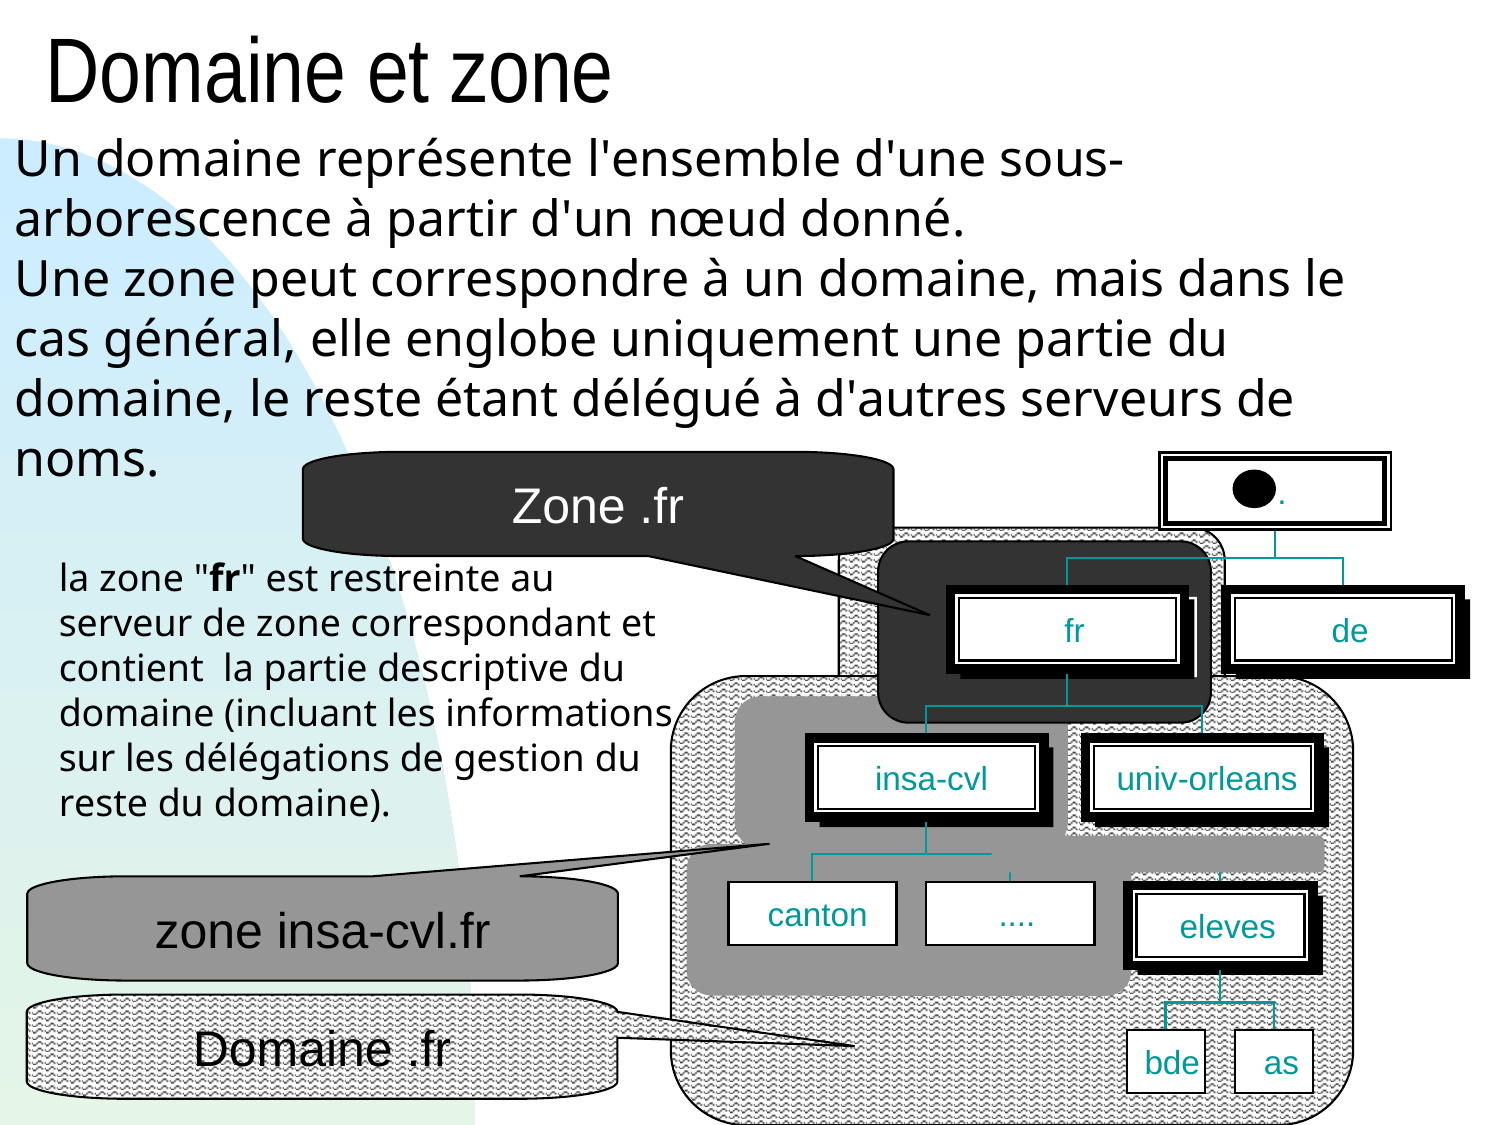

# Domaine et zone
Un domaine représente l'ensemble d'une sous-arborescence à partir d'un nœud donné.
Une zone peut correspondre à un domaine, mais dans le cas général, elle englobe uniquement une partie du domaine, le reste étant délégué à d'autres serveurs de noms.
Zone .fr
.
fr
de
insa-cvl
univ-orleans
canton
....
eleves
bde
as
la zone "fr" est restreinte au serveur de zone correspondant et contient la partie descriptive du domaine (incluant les informations sur les délégations de gestion du reste du domaine).
zone insa-cvl.fr
Domaine .fr